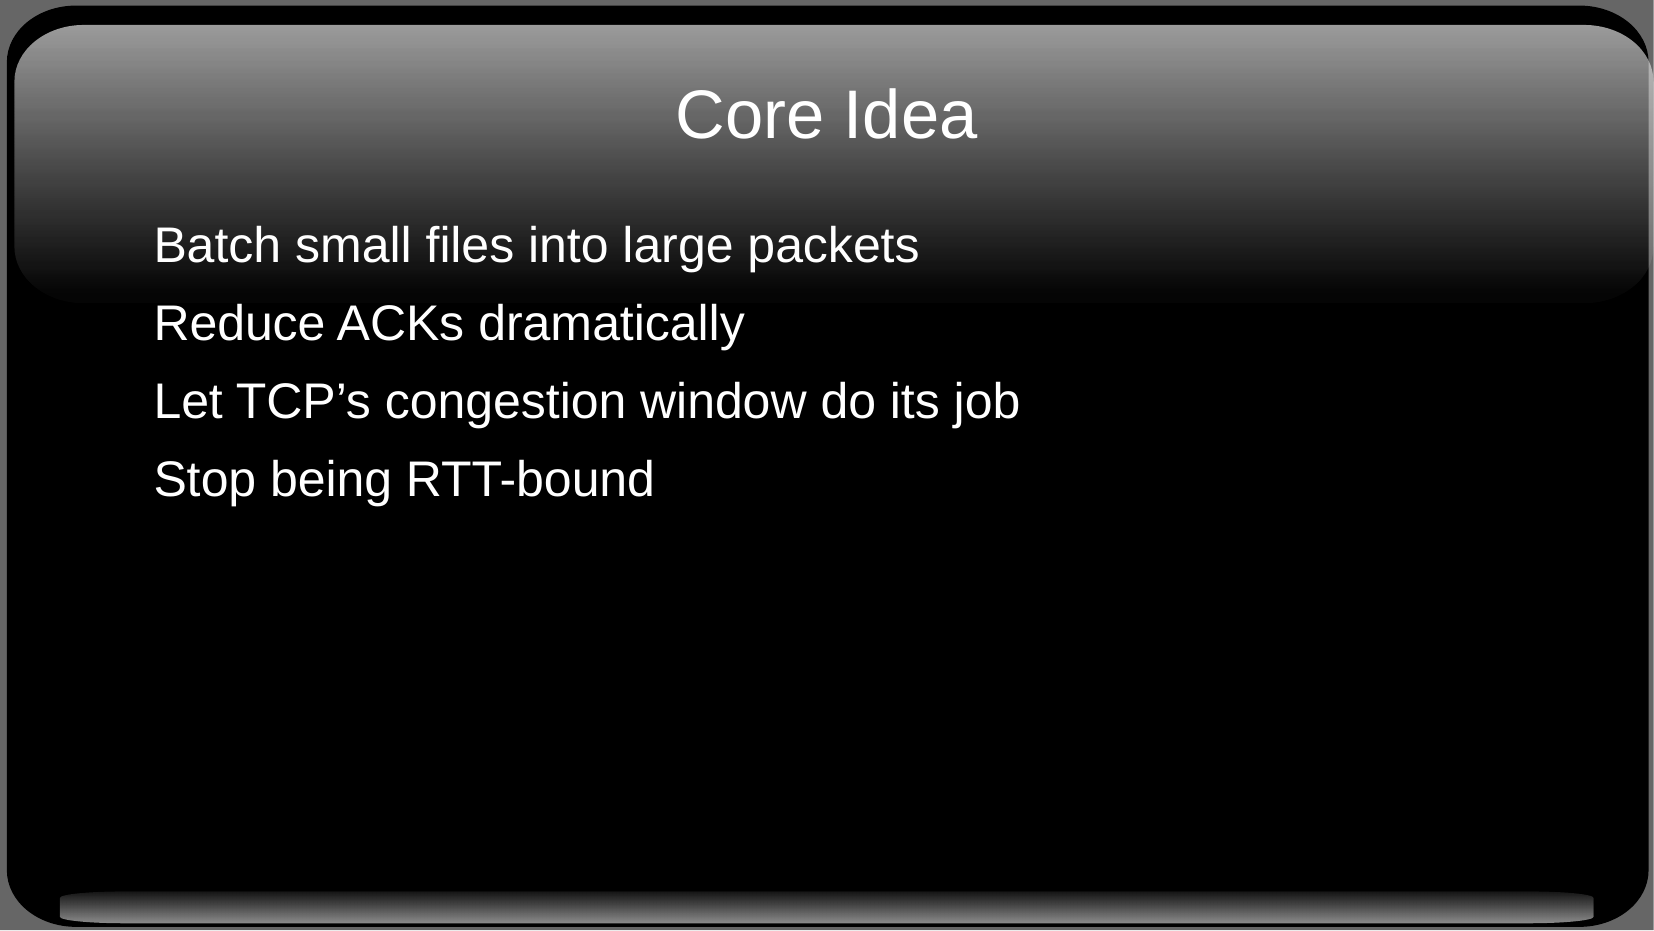

# Core Idea
Batch small files into large packets
Reduce ACKs dramatically
Let TCP’s congestion window do its job
Stop being RTT-bound